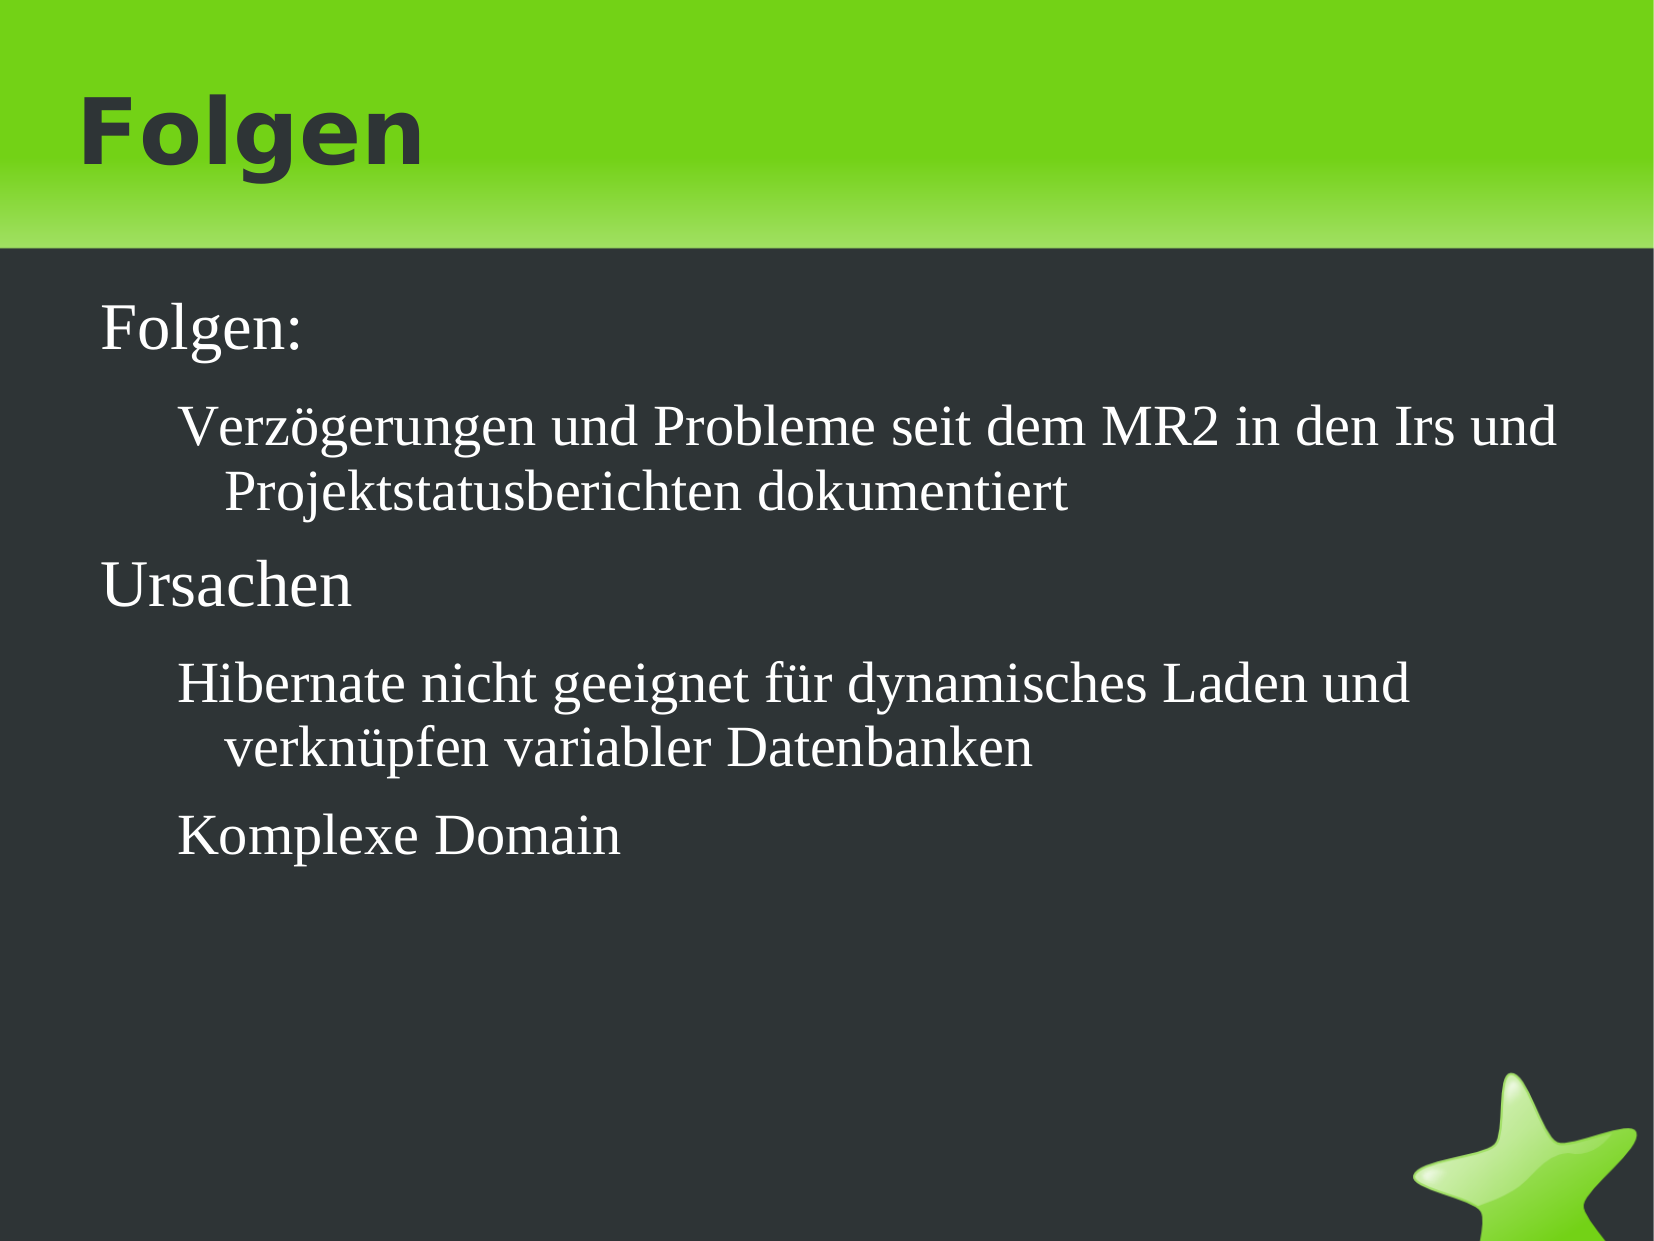

# Folgen
Folgen:
Verzögerungen und Probleme seit dem MR2 in den Irs und Projektstatusberichten dokumentiert
Ursachen
Hibernate nicht geeignet für dynamisches Laden und verknüpfen variabler Datenbanken
Komplexe Domain